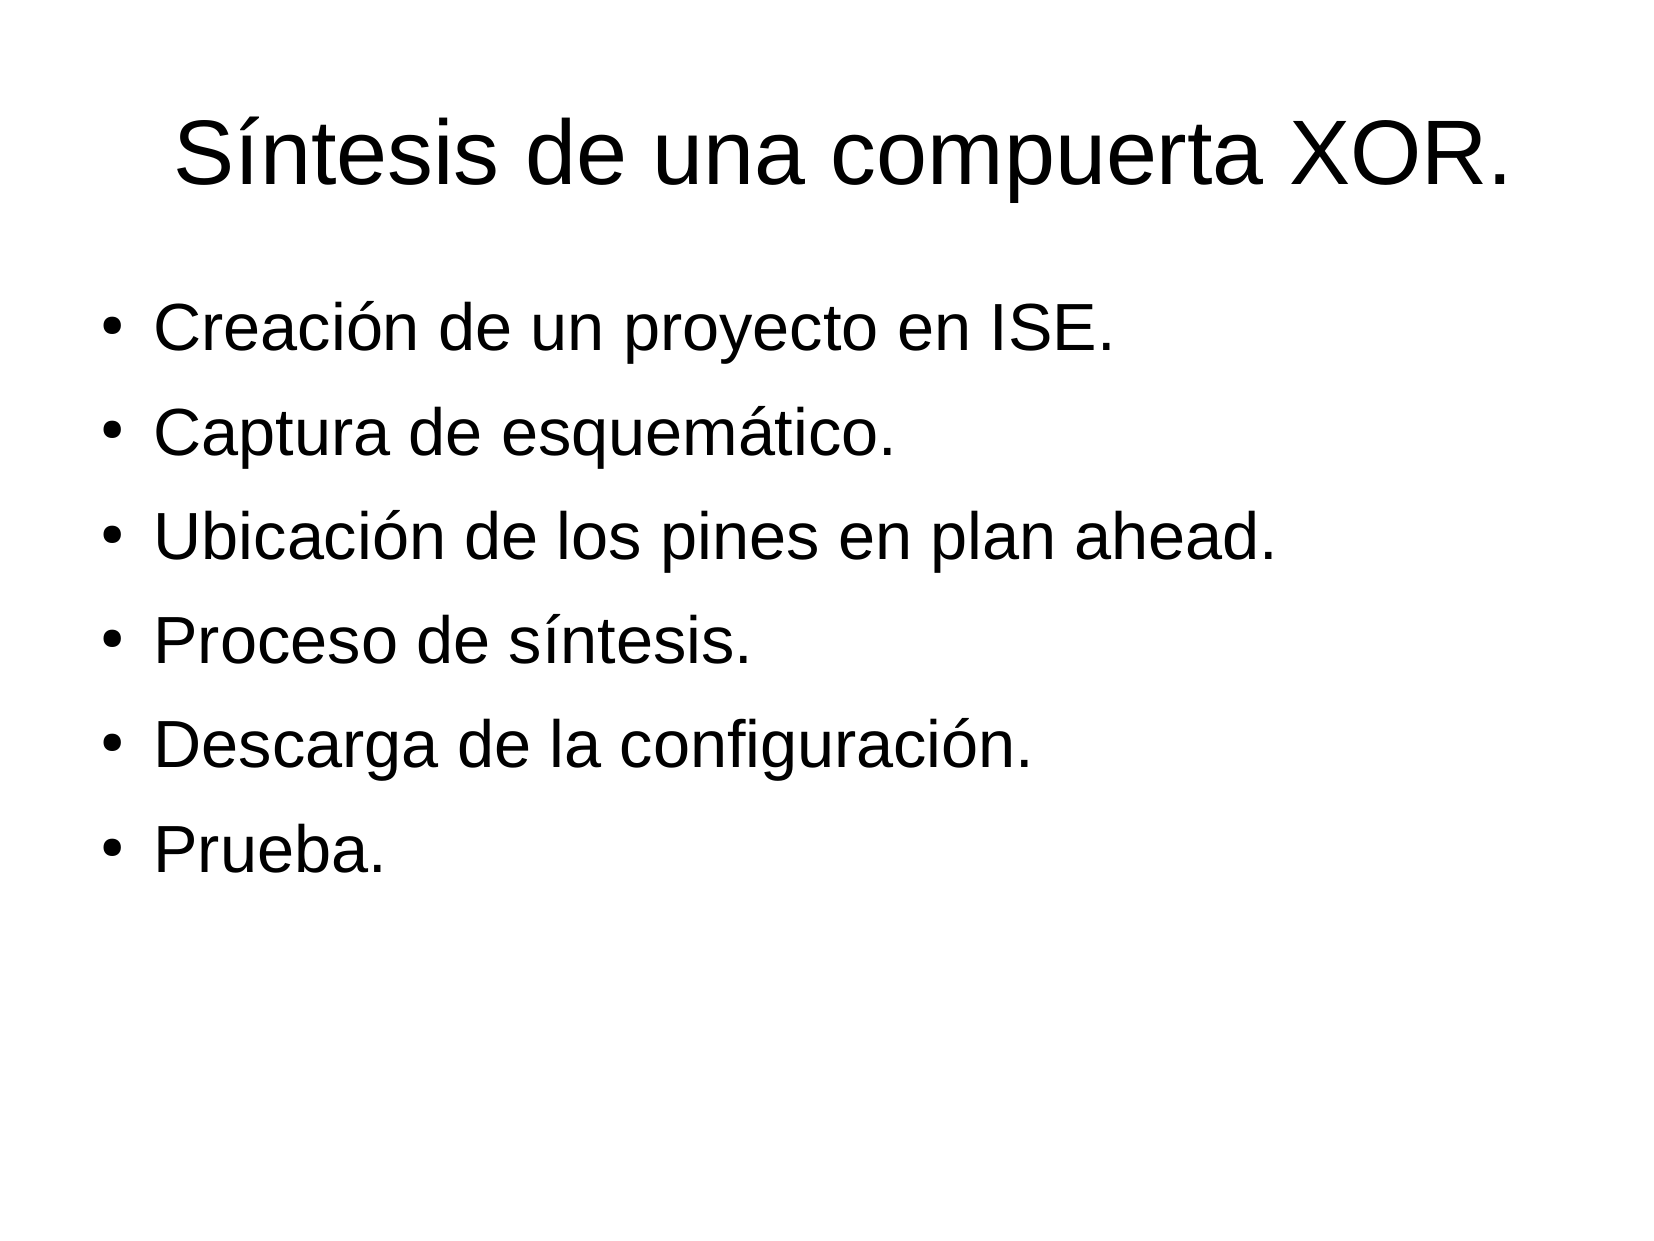

# Síntesis de una compuerta XOR.
Creación de un proyecto en ISE.
Captura de esquemático.
Ubicación de los pines en plan ahead.
Proceso de síntesis.
Descarga de la configuración.
Prueba.